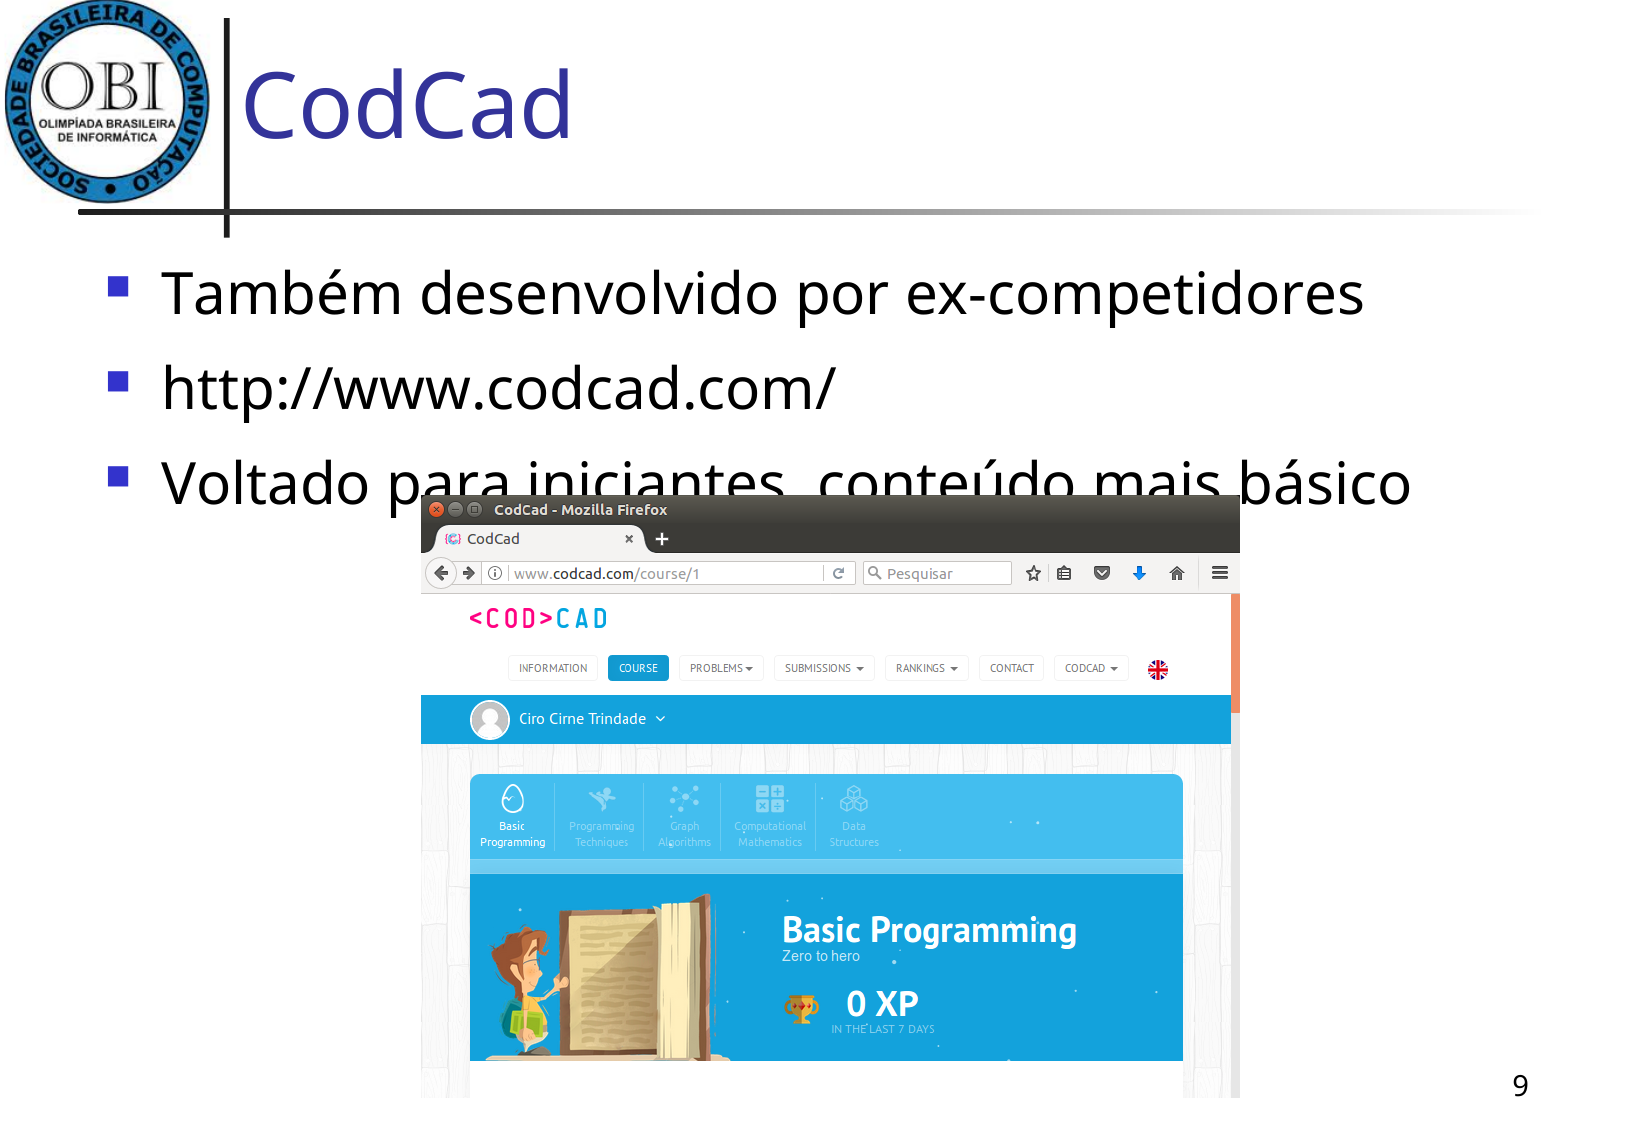

# CodCad
Também desenvolvido por ex-competidores
http://www.codcad.com/
Voltado para iniciantes, conteúdo mais básico